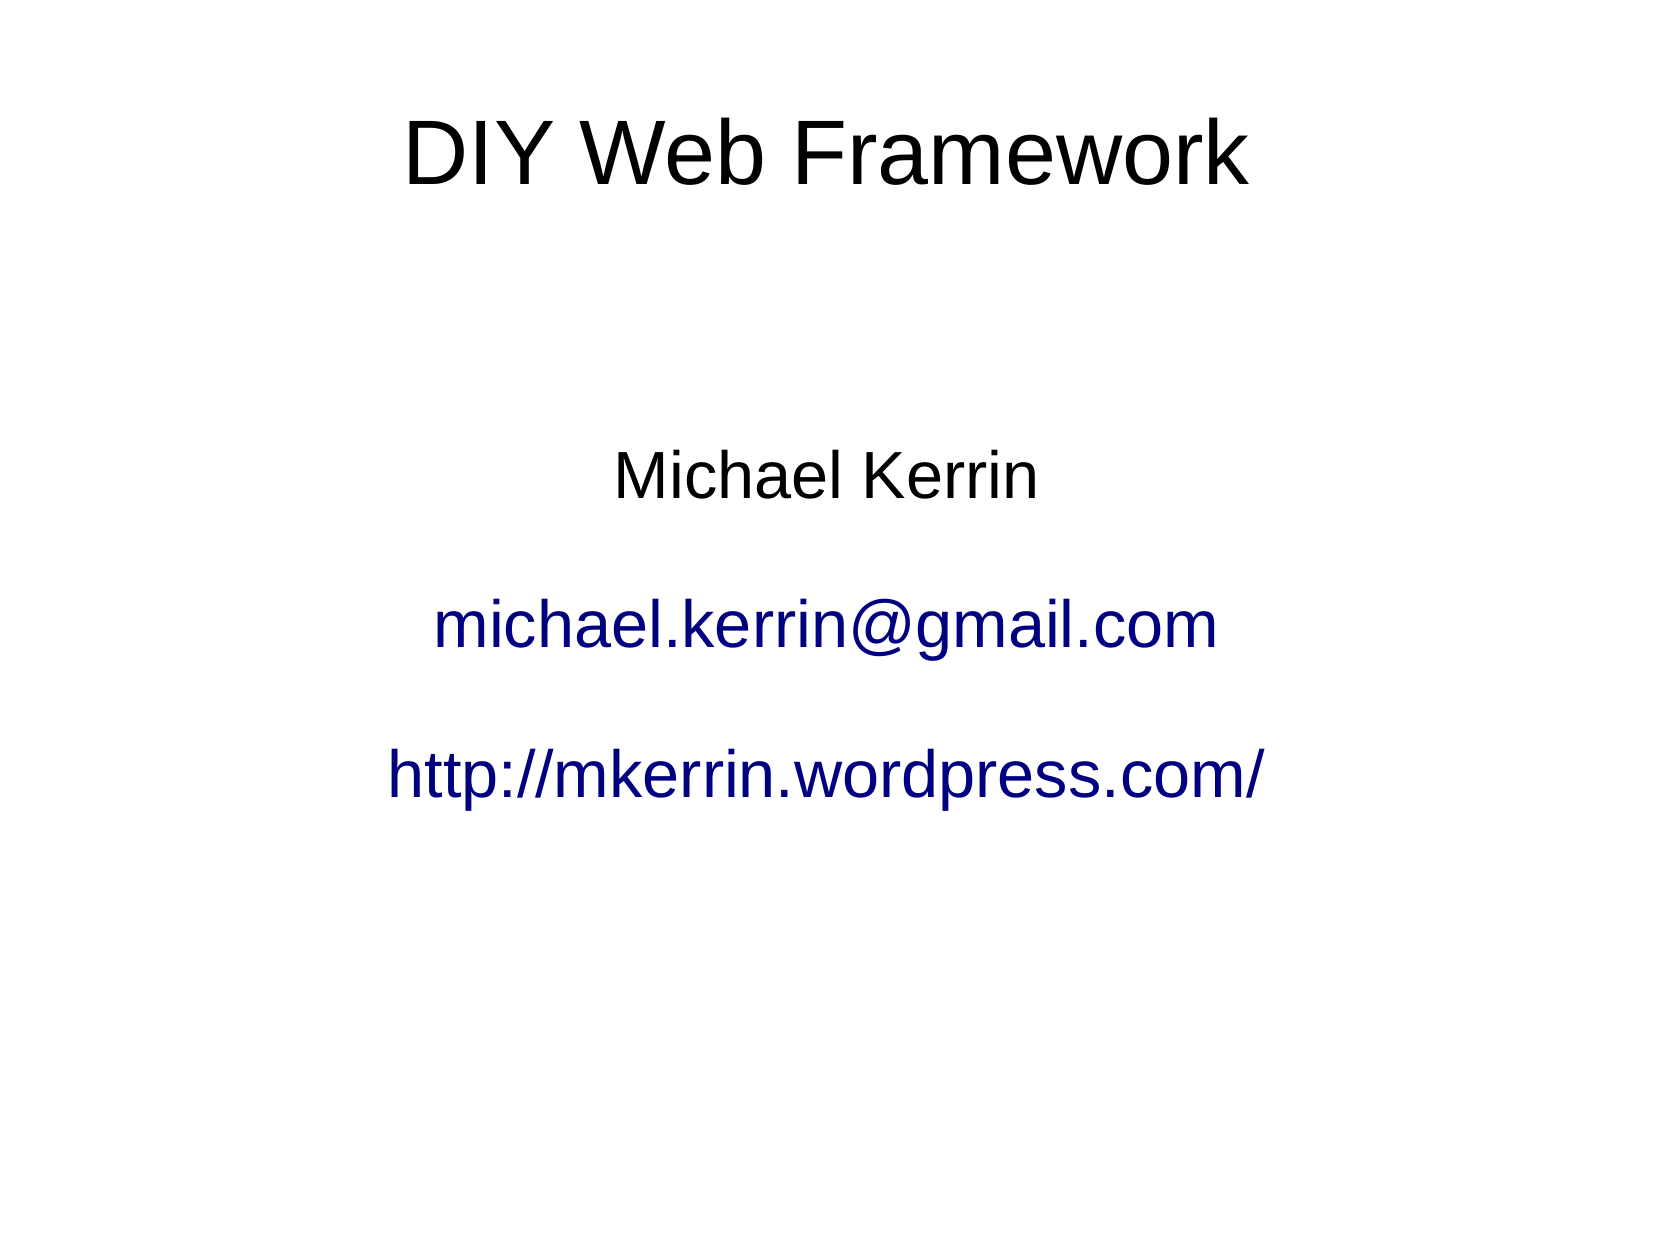

# DIY Web Framework
Michael Kerrin
michael.kerrin@gmail.com
http://mkerrin.wordpress.com/